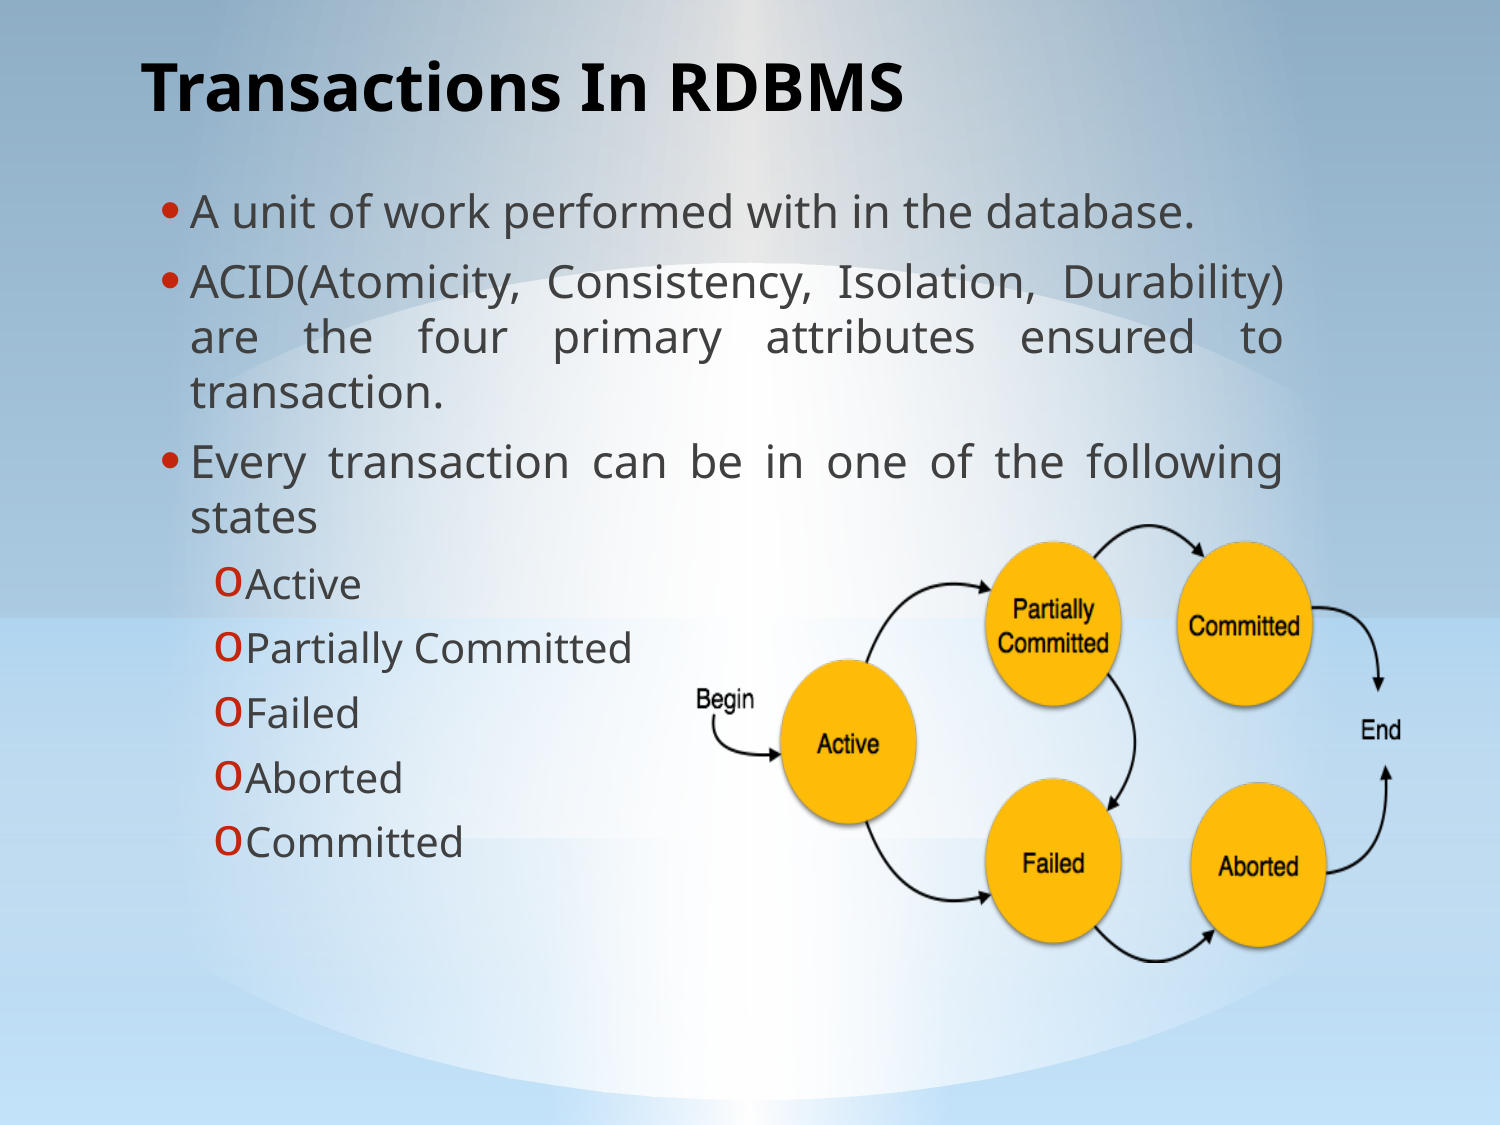

# Transactions In RDBMS
A unit of work performed with in the database.
ACID(Atomicity, Consistency, Isolation, Durability) are the four primary attributes ensured to transaction.
Every transaction can be in one of the following states
Active
Partially Committed
Failed
Aborted
Committed